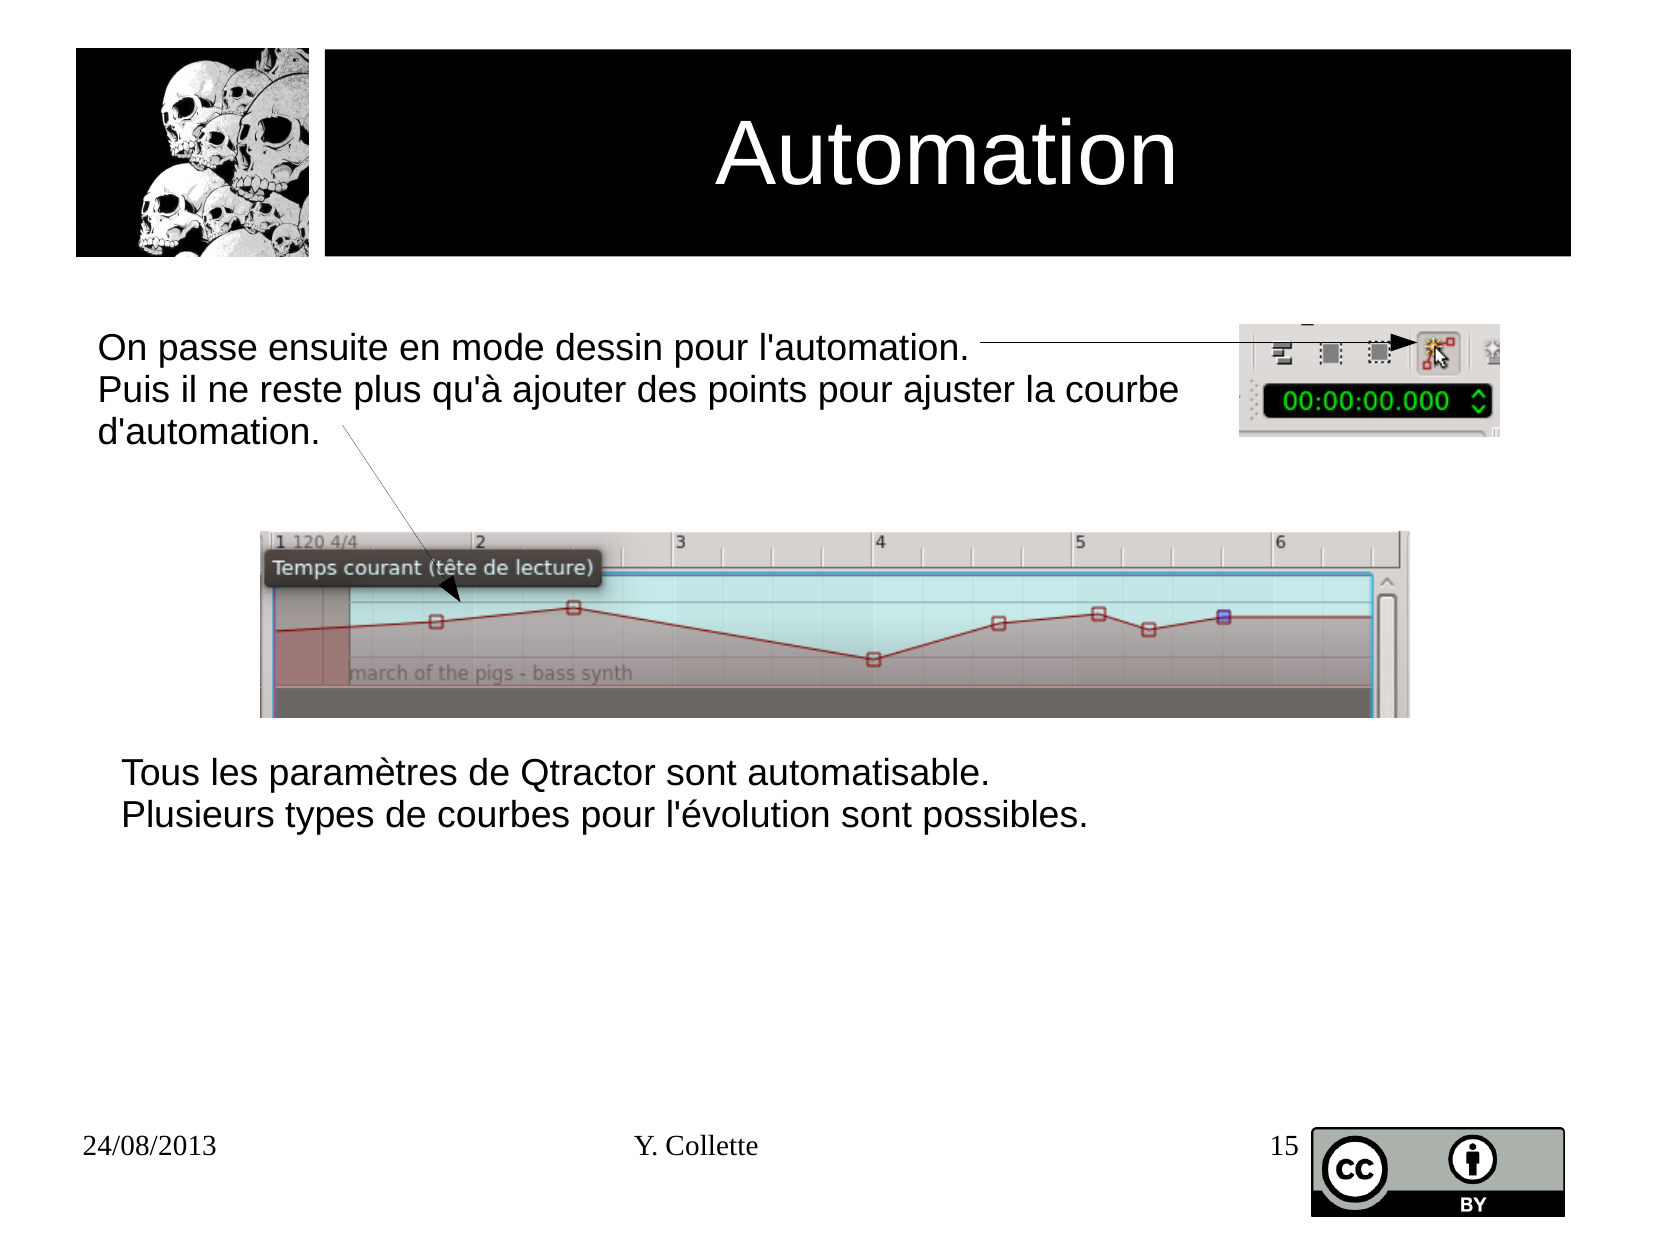

# Automation
On passe ensuite en mode dessin pour l'automation.
Puis il ne reste plus qu'à ajouter des points pour ajuster la courbe d'automation.
Tous les paramètres de Qtractor sont automatisable.
Plusieurs types de courbes pour l'évolution sont possibles.
Y. Collette
15